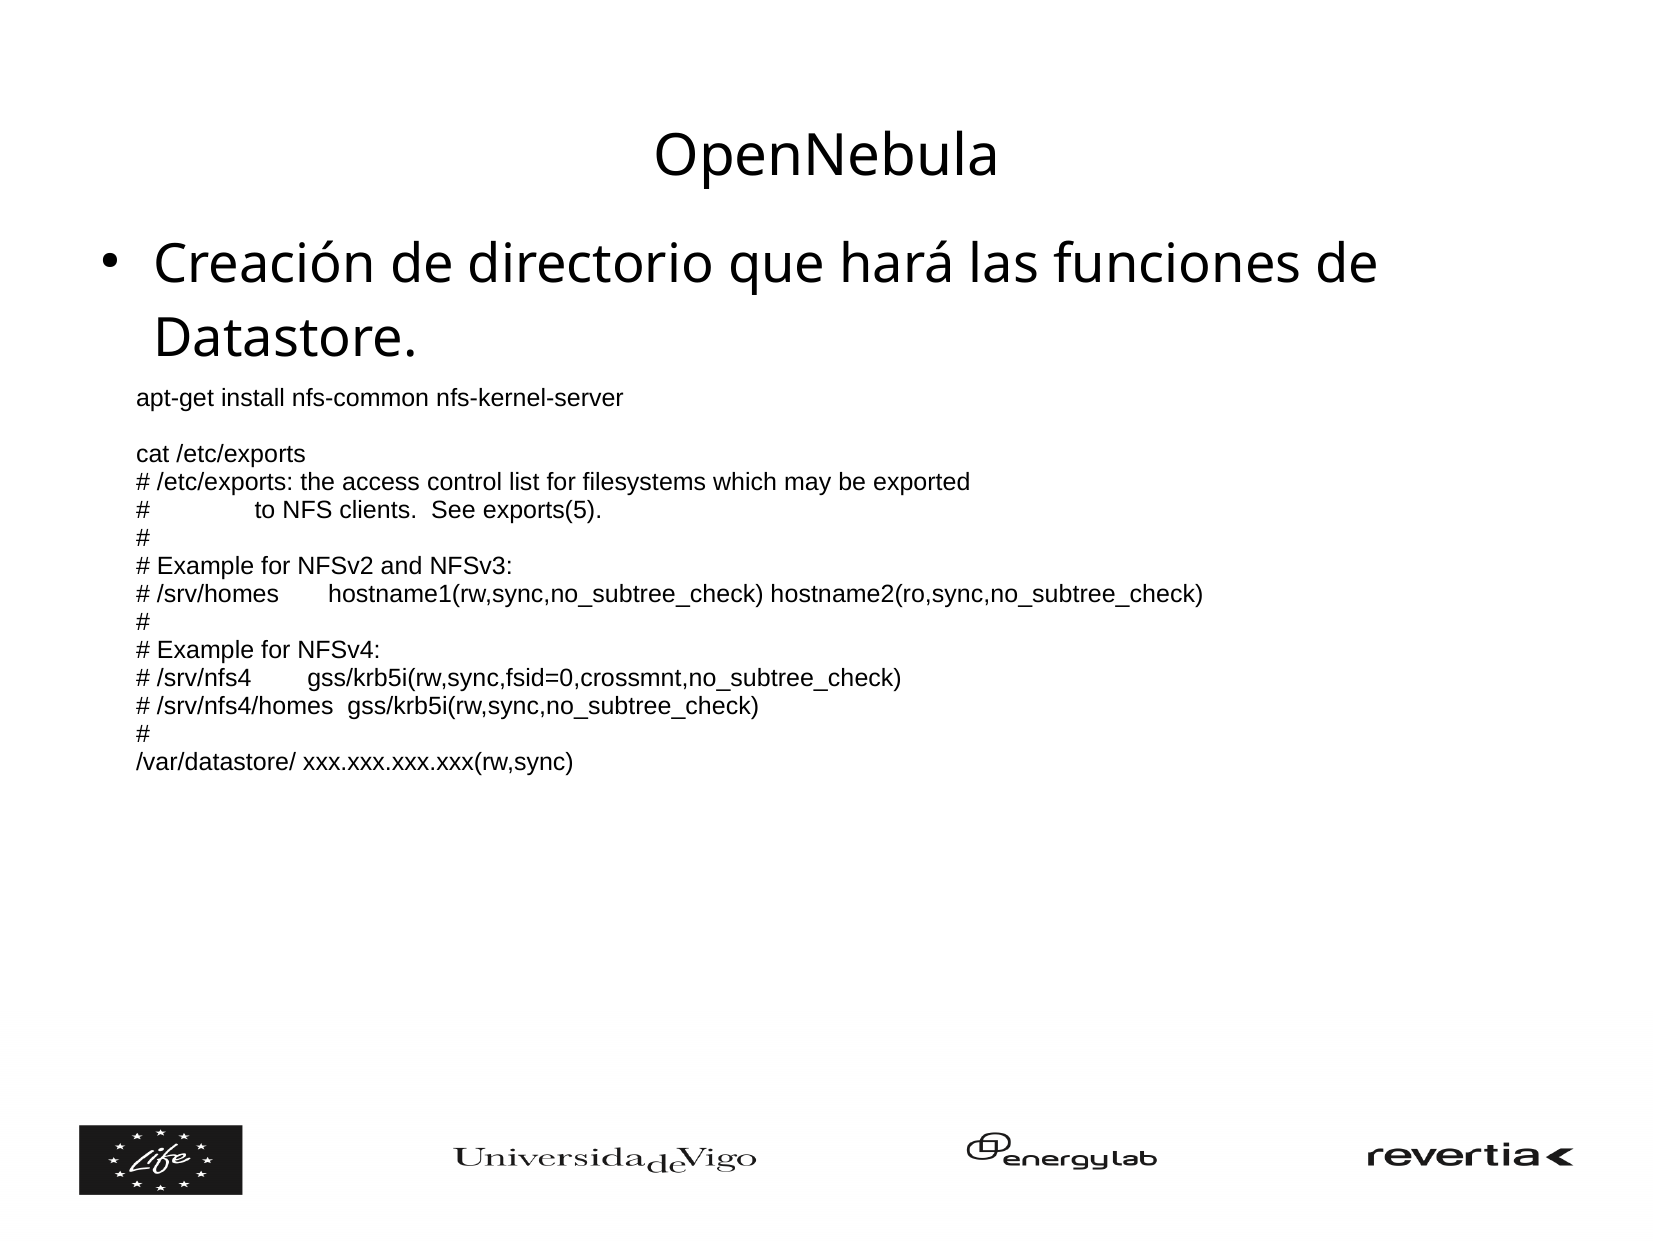

# OpenNebula
Creación de directorio que hará las funciones de Datastore.
apt-get install nfs-common nfs-kernel-server
cat /etc/exports
# /etc/exports: the access control list for filesystems which may be exported
# to NFS clients. See exports(5).
#
# Example for NFSv2 and NFSv3:
# /srv/homes hostname1(rw,sync,no_subtree_check) hostname2(ro,sync,no_subtree_check)
#
# Example for NFSv4:
# /srv/nfs4 gss/krb5i(rw,sync,fsid=0,crossmnt,no_subtree_check)
# /srv/nfs4/homes gss/krb5i(rw,sync,no_subtree_check)
#
/var/datastore/ xxx.xxx.xxx.xxx(rw,sync)